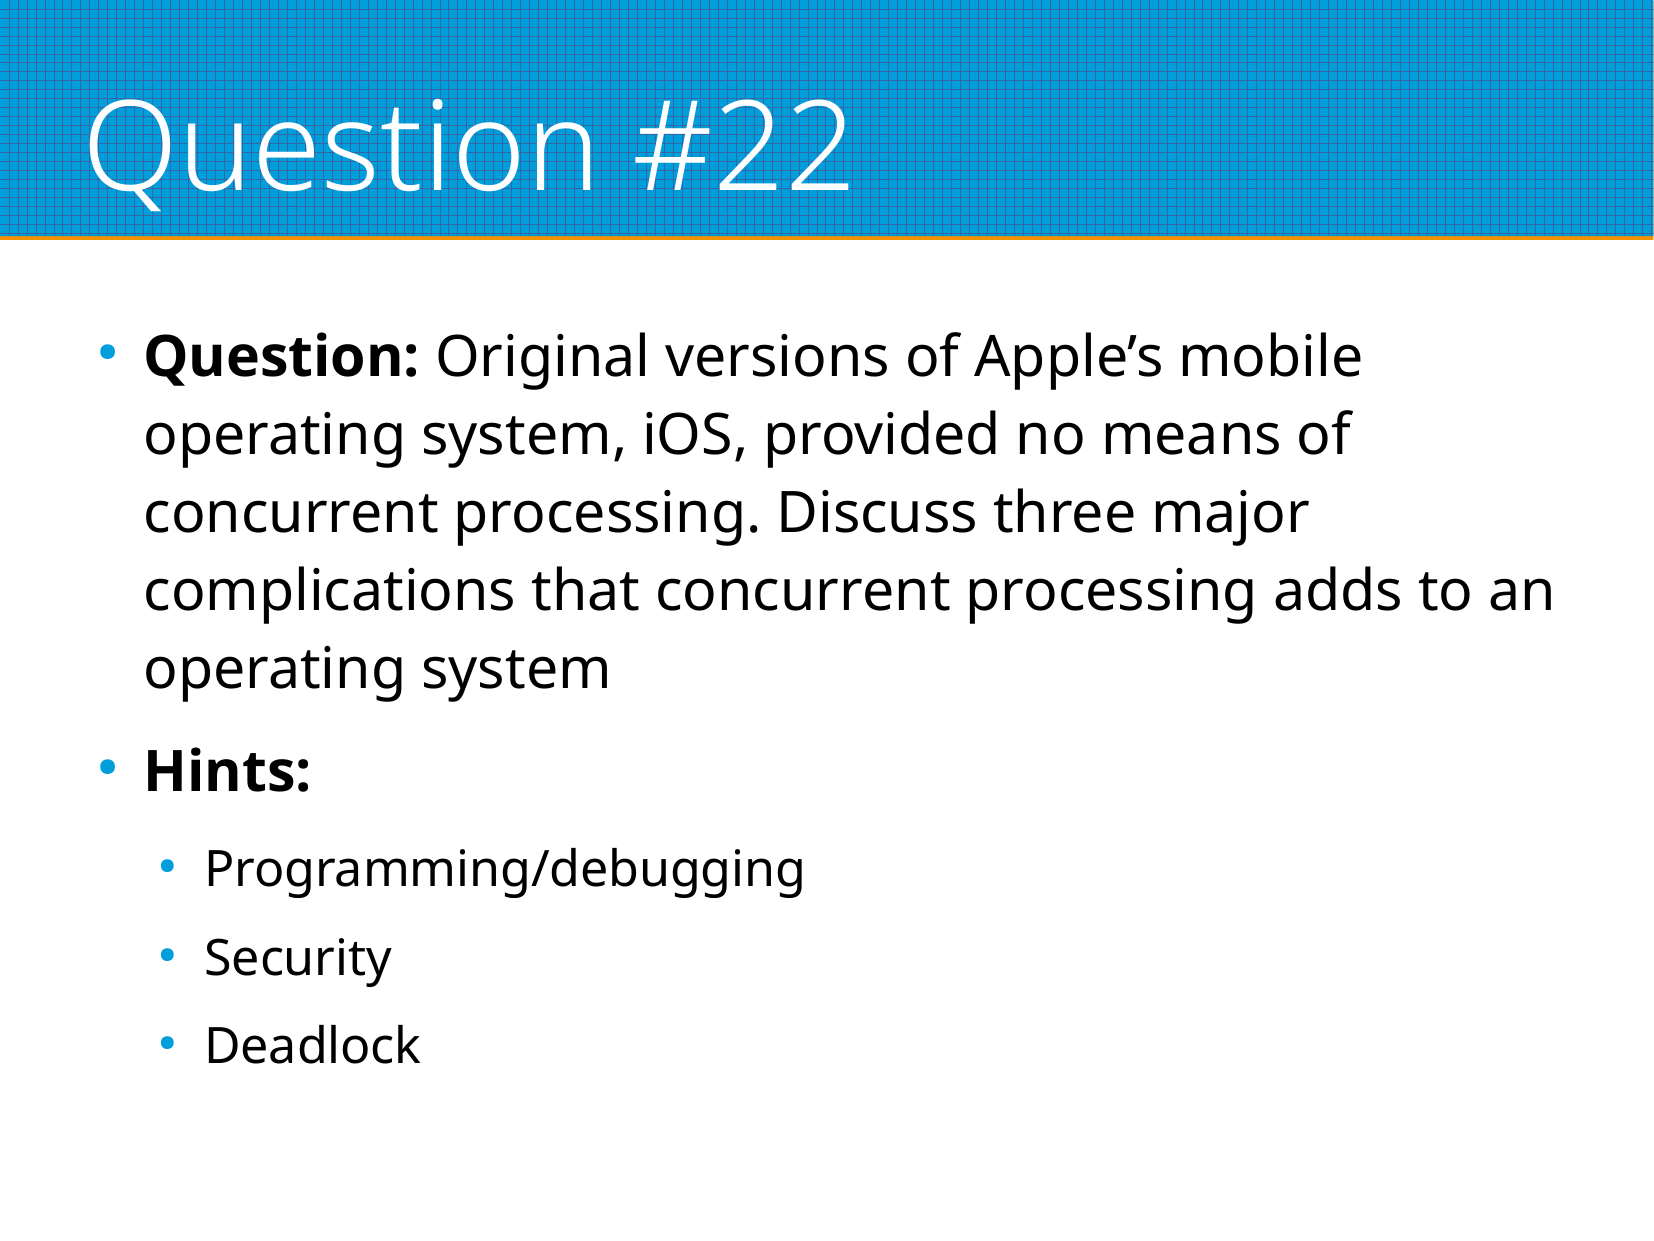

# Question #22
Question: Original versions of Apple’s mobile operating system, iOS, provided no means of concurrent processing. Discuss three major complications that concurrent processing adds to an operating system
Hints:
Programming/debugging
Security
Deadlock